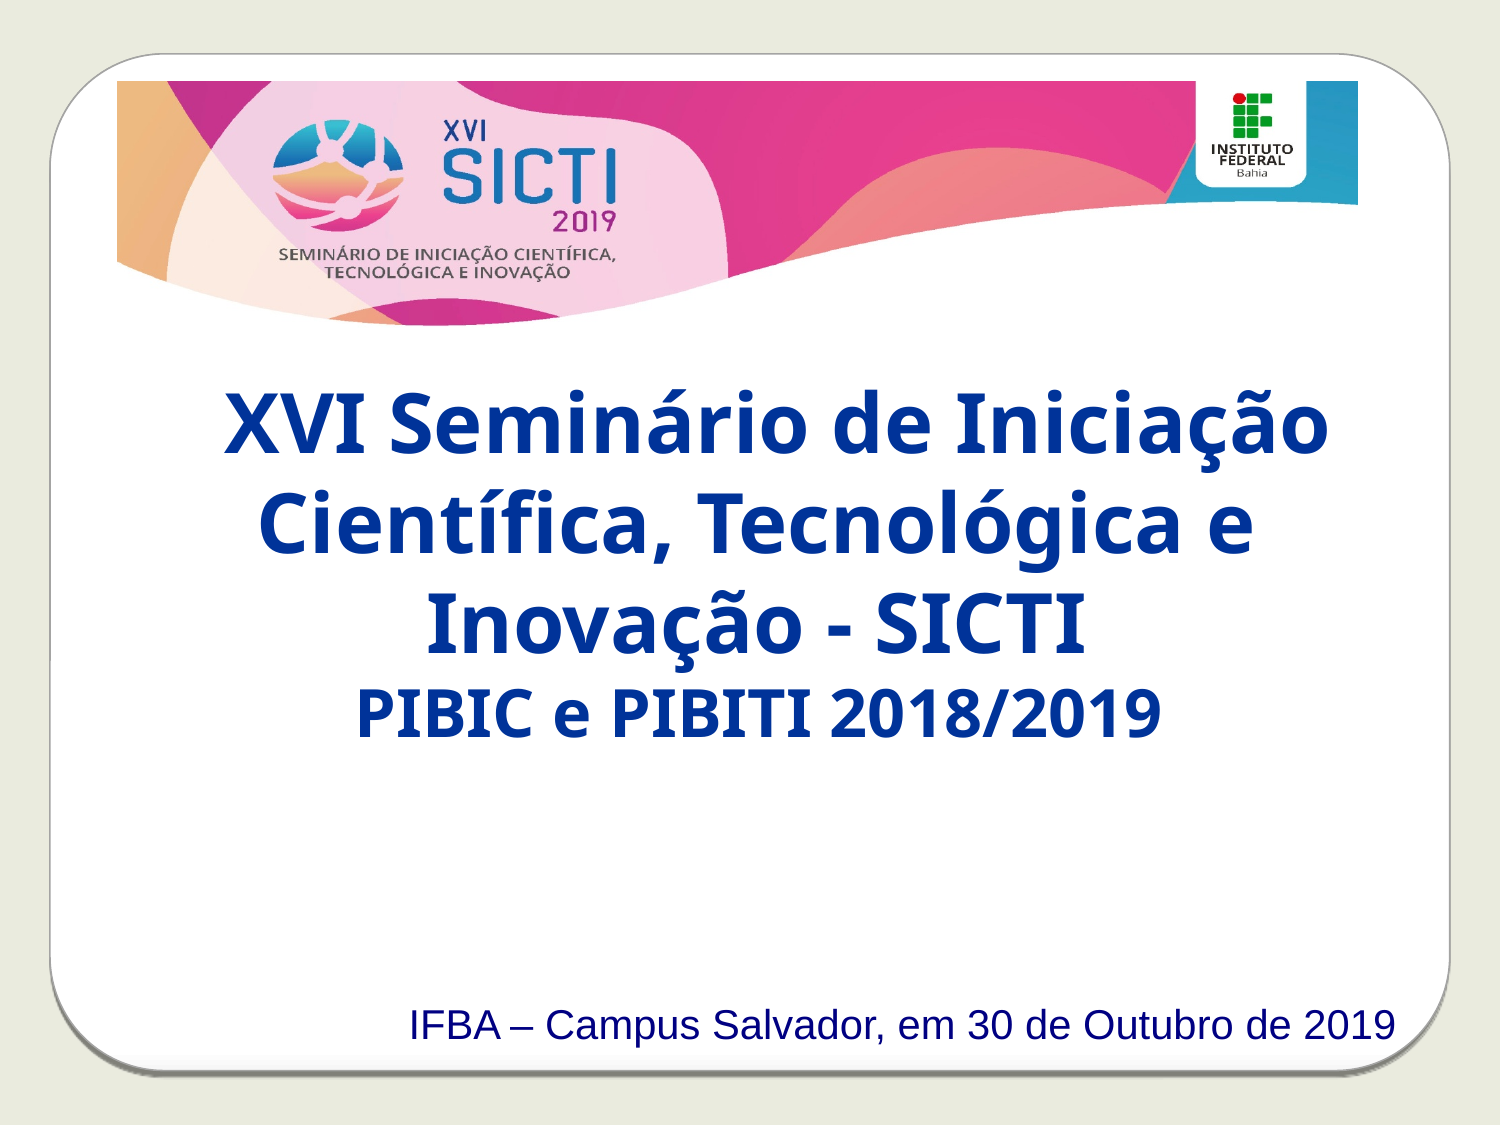

XVI Seminário de Iniciação Científica, Tecnológica e Inovação - SICTI
PIBIC e PIBITI 2018/2019
IFBA – Campus Salvador, em 30 de Outubro de 2019